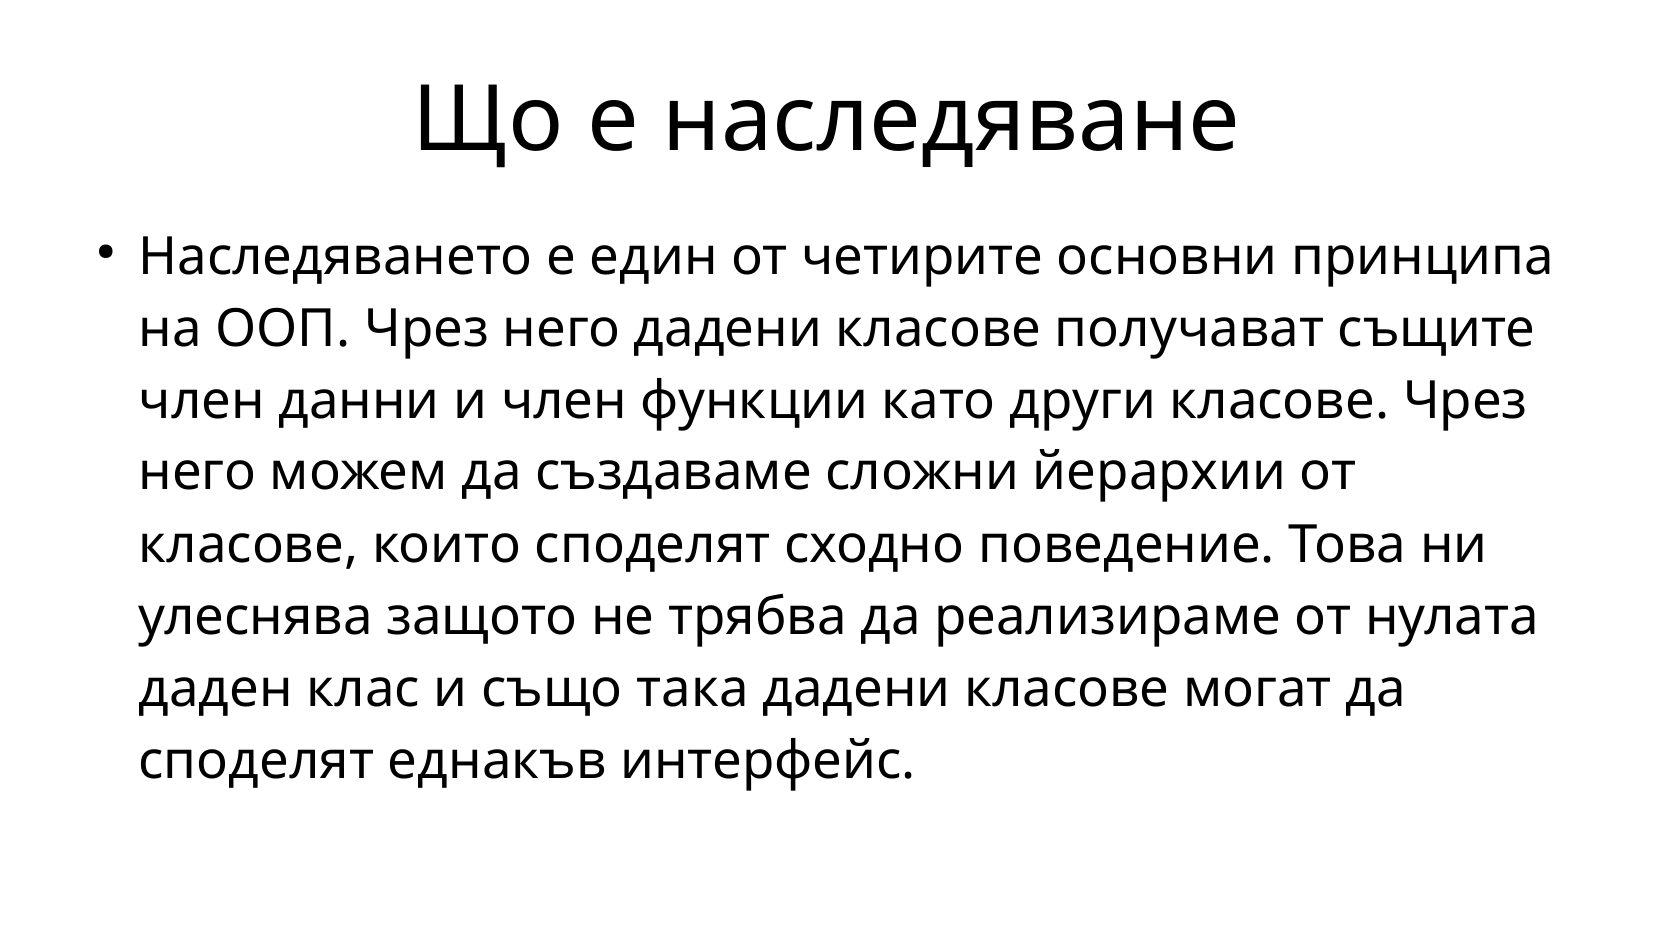

# Що е наследяване
Наследяването е един от четирите основни принципа на ООП. Чрез него дадени класове получават същите член данни и член функции като други класове. Чрез него можем да създаваме сложни йерархии от класове, които споделят сходно поведение. Това ни улеснява защото не трябва да реализираме от нулата даден клас и също така дадени класове могат да споделят еднакъв интерфейс.